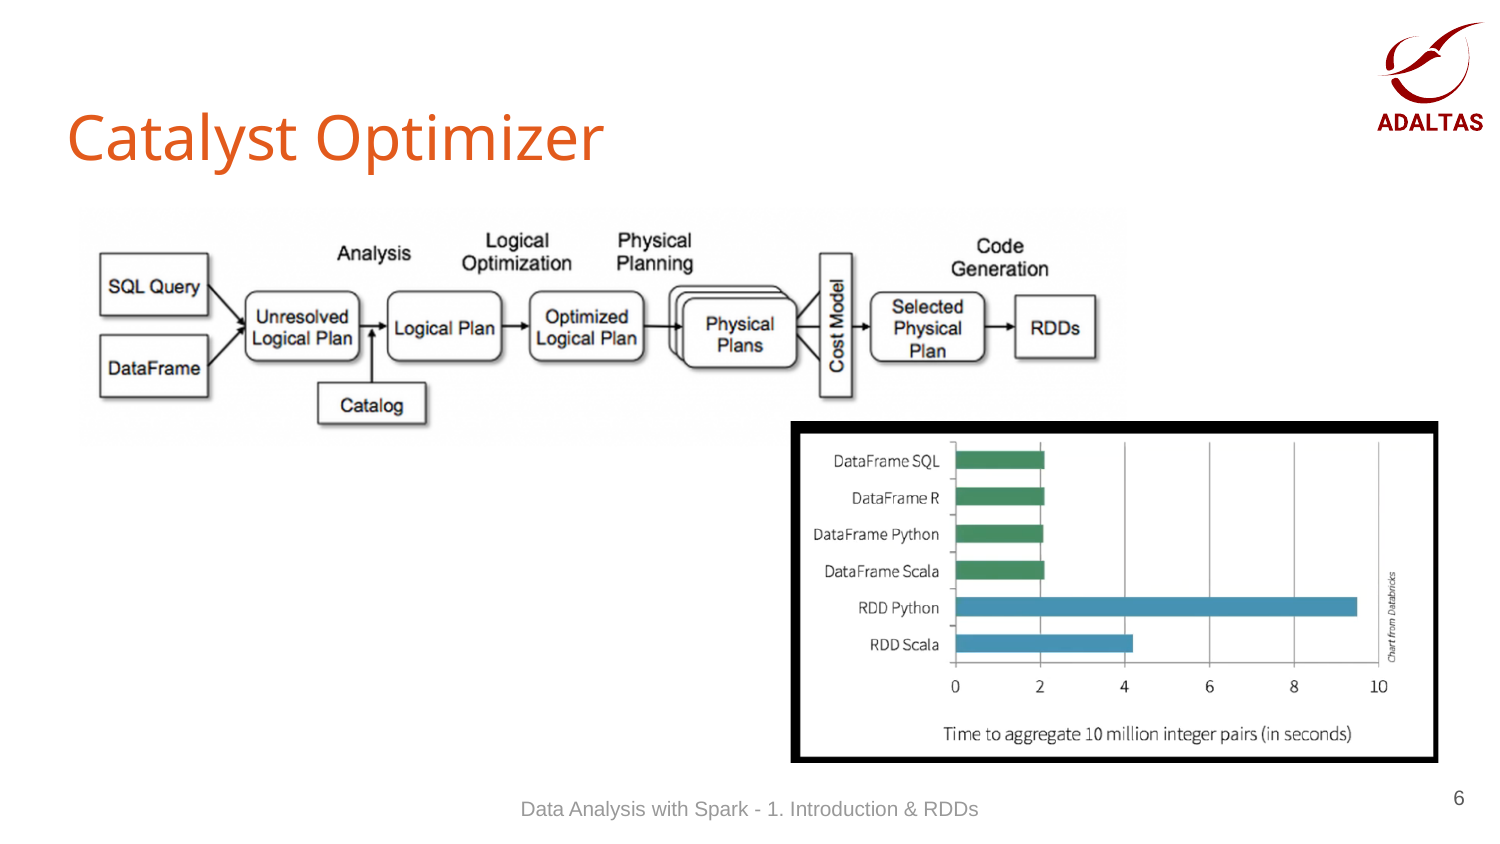

# Catalyst Optimizer
Data Analysis with Spark - 1. Introduction & RDDs